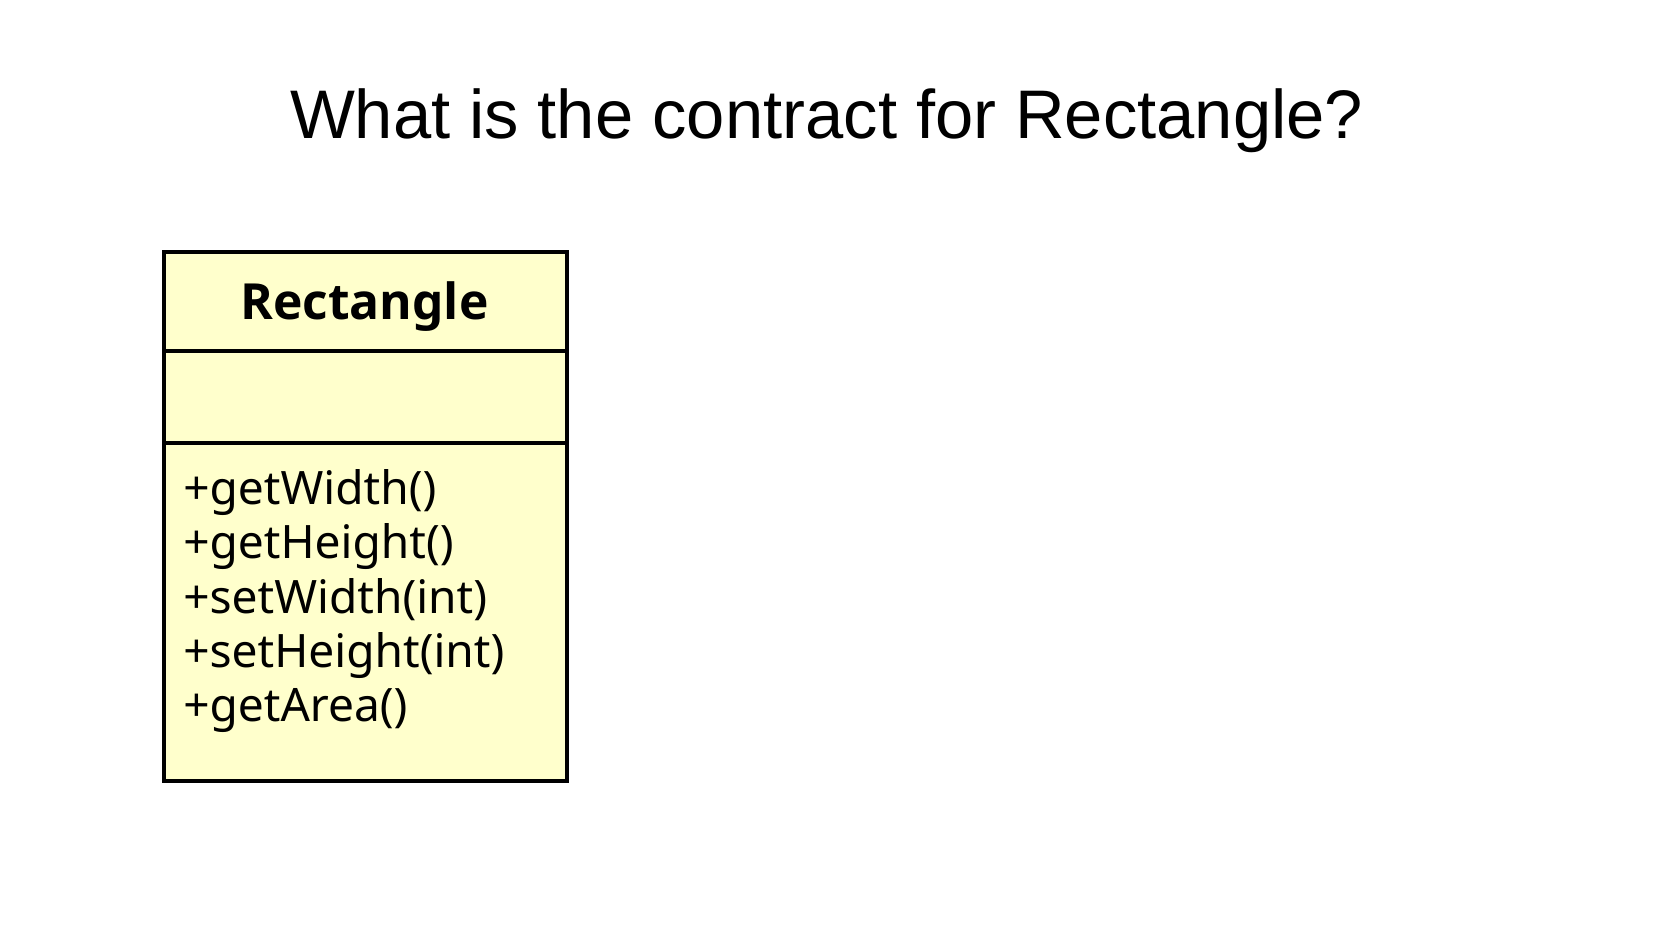

# What is the contract for Rectangle?